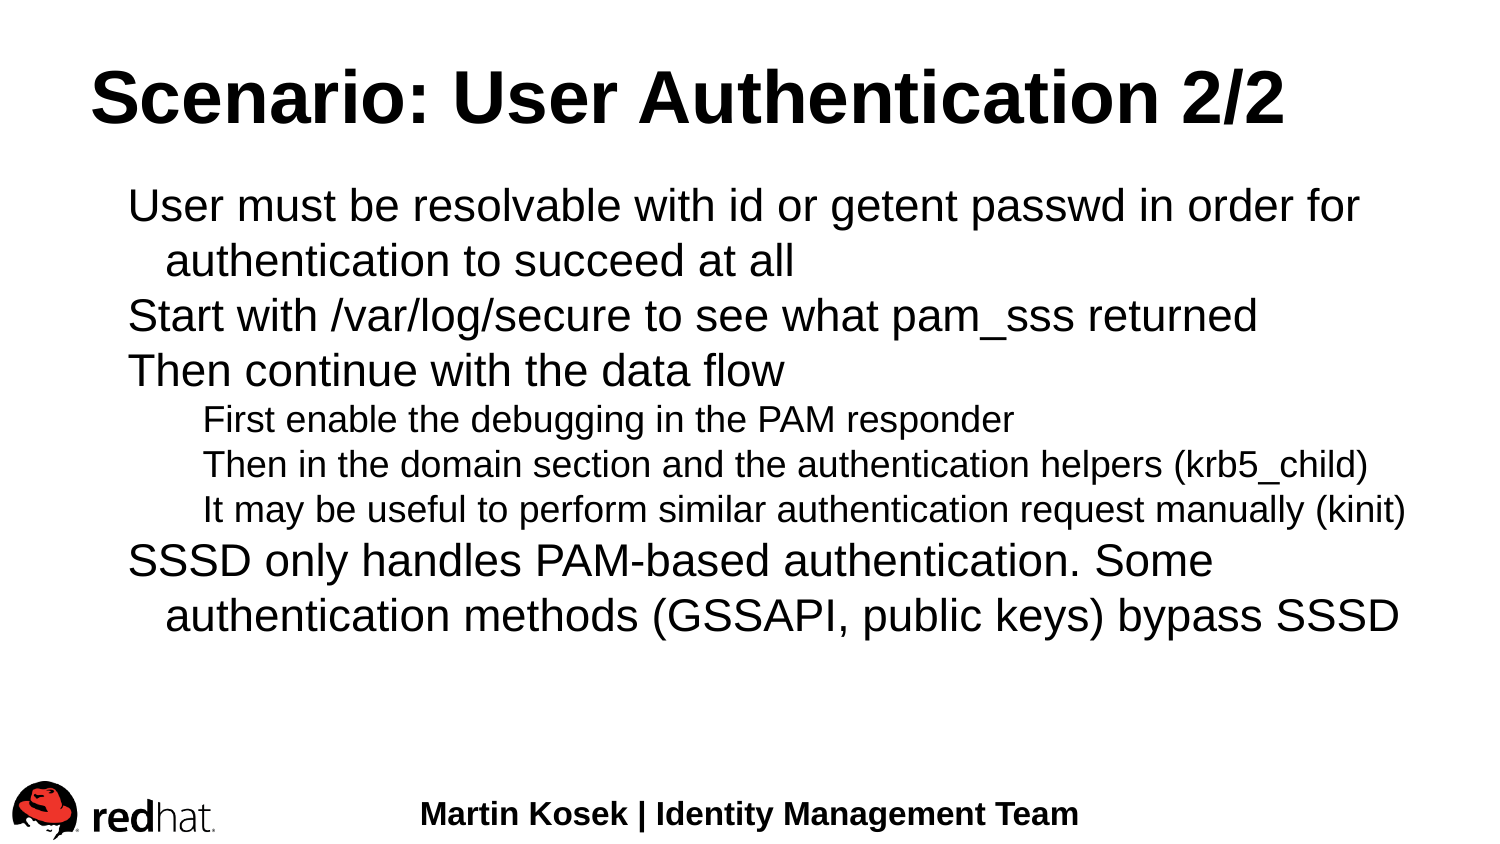

# Scenario: User Authentication 2/2
User must be resolvable with id or getent passwd in order for authentication to succeed at all
Start with /var/log/secure to see what pam_sss returned
Then continue with the data flow
First enable the debugging in the PAM responder
Then in the domain section and the authentication helpers (krb5_child)
It may be useful to perform similar authentication request manually (kinit)
SSSD only handles PAM-based authentication. Some authentication methods (GSSAPI, public keys) bypass SSSD